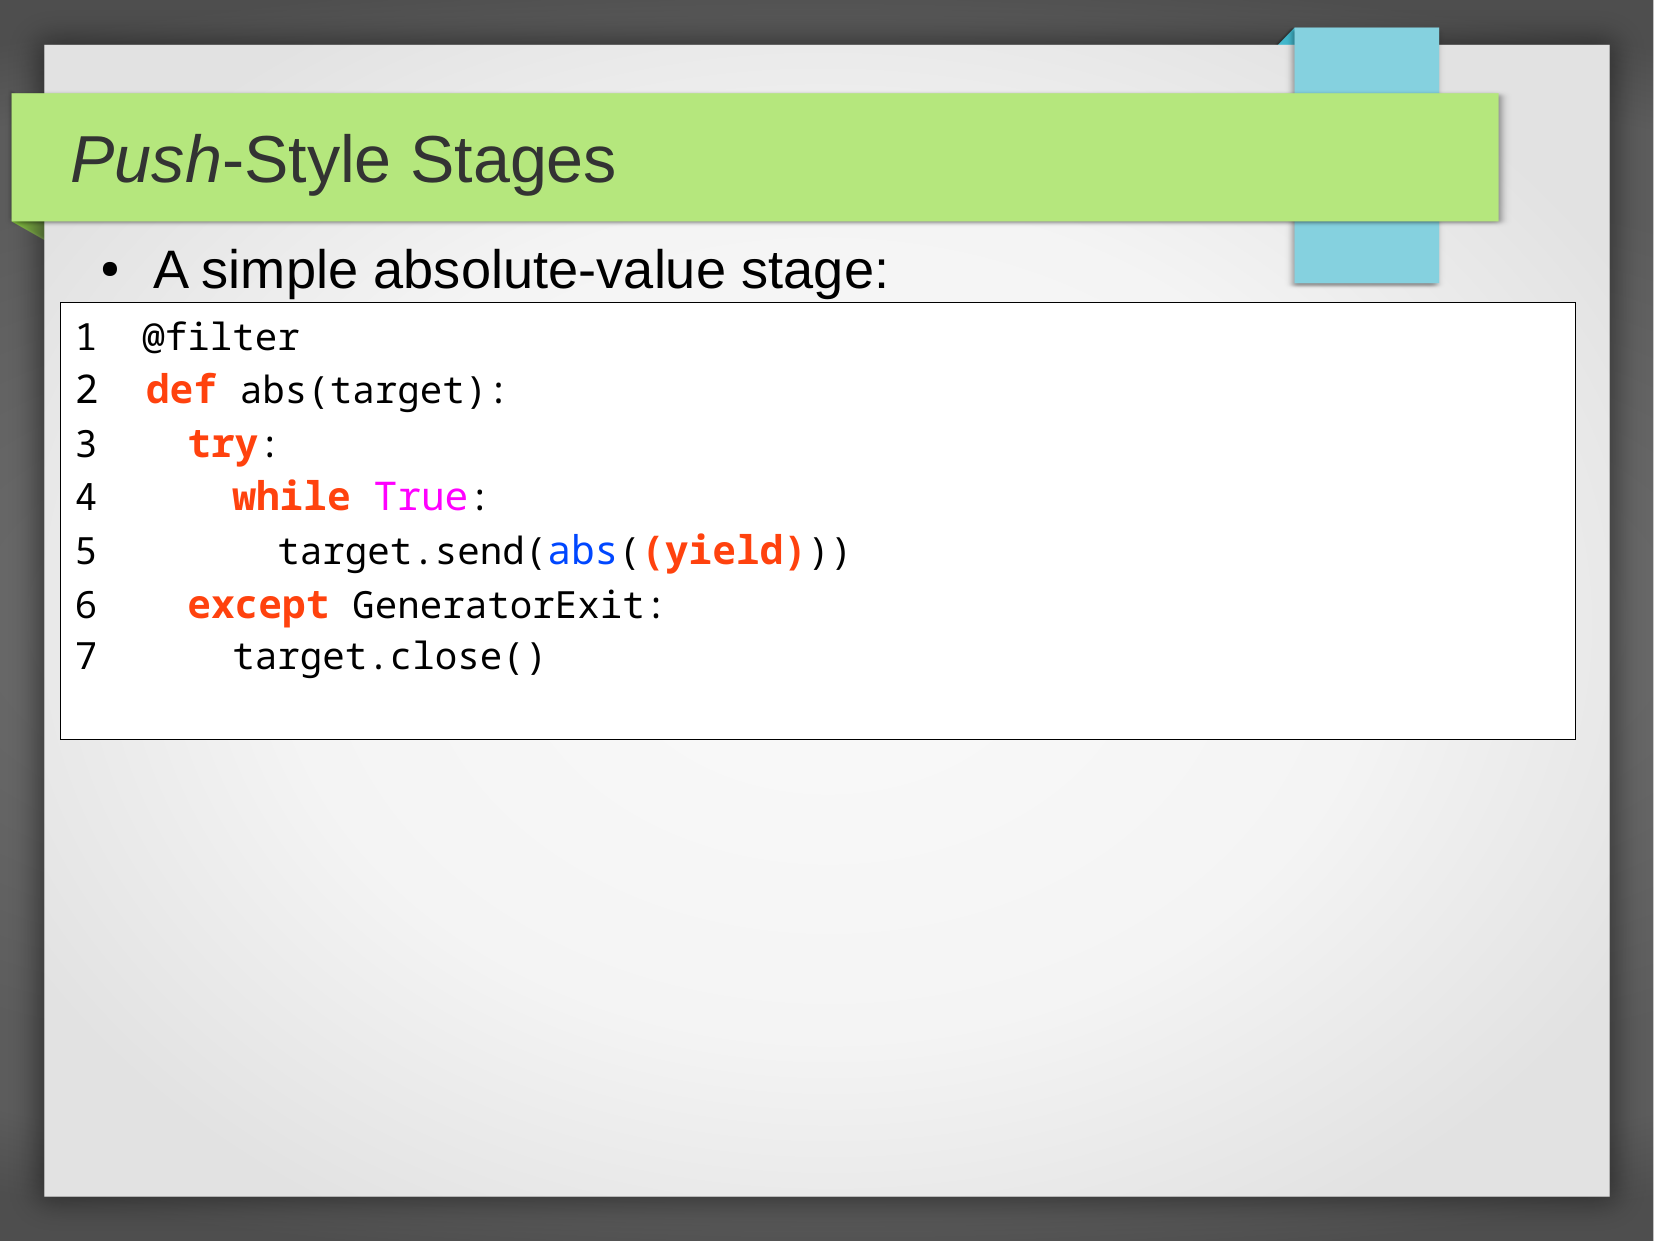

# Push-Style Stages
A simple absolute-value stage:
1 @filter
2 def abs(target):
3 try:
4 while True:
5 target.send(abs((yield)))
6 except GeneratorExit:
7 target.close()